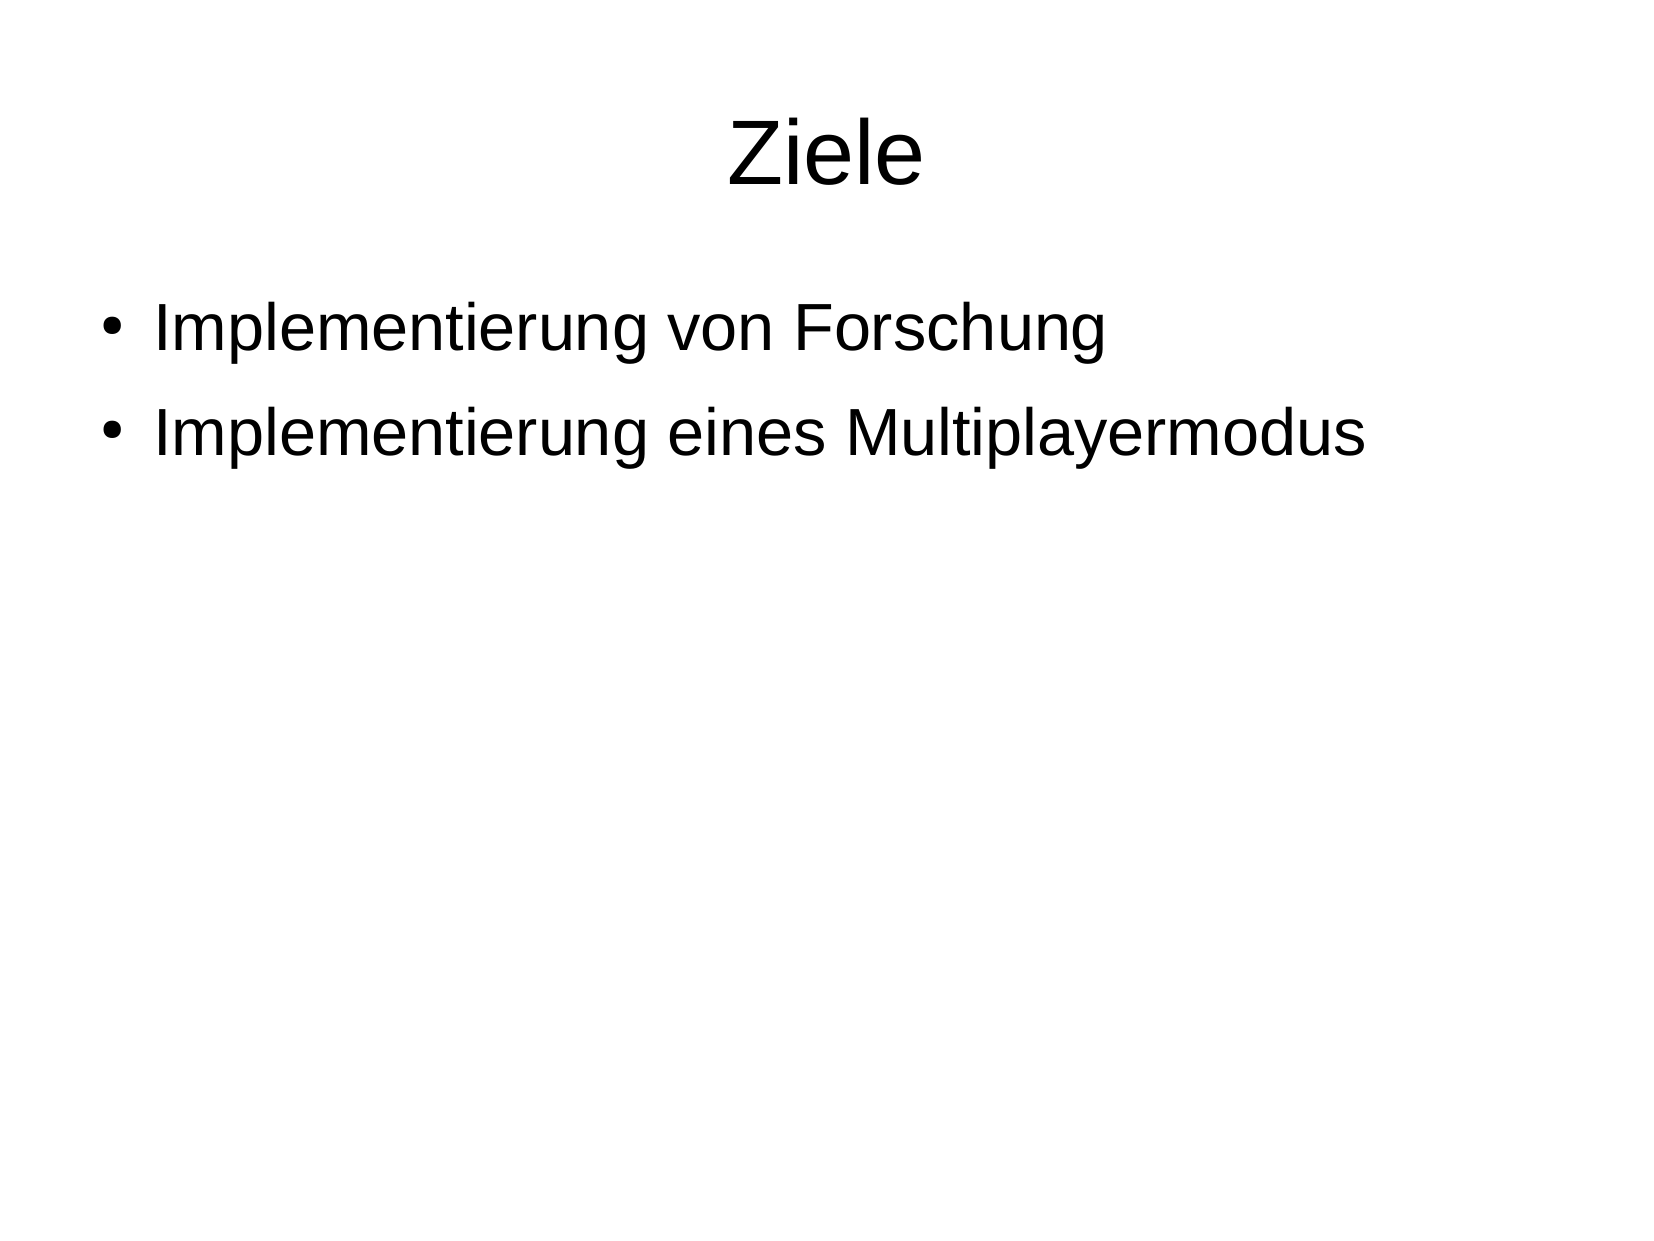

# Ziele
Implementierung von Forschung
Implementierung eines Multiplayermodus